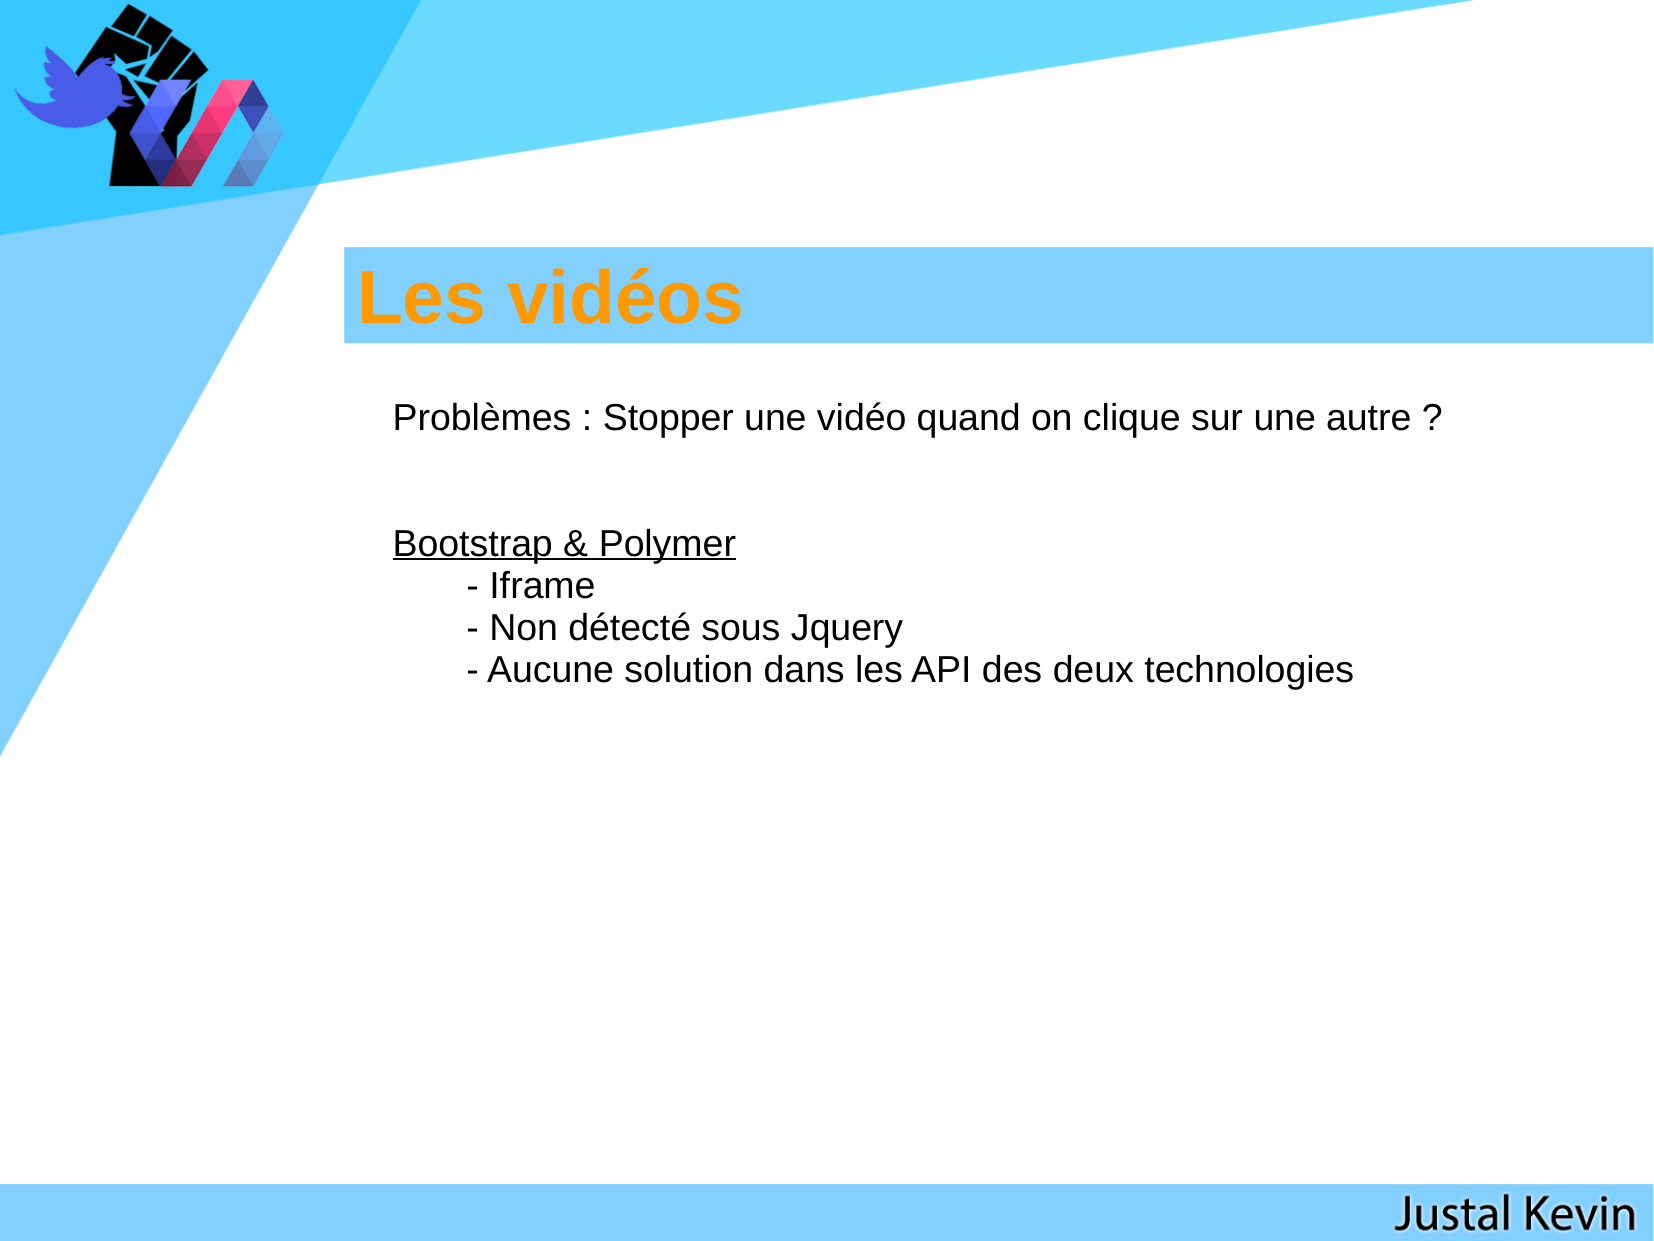

Les vidéos
Problèmes : Stopper une vidéo quand on clique sur une autre ?
Bootstrap & Polymer
	- Iframe
	- Non détecté sous Jquery
	- Aucune solution dans les API des deux technologies